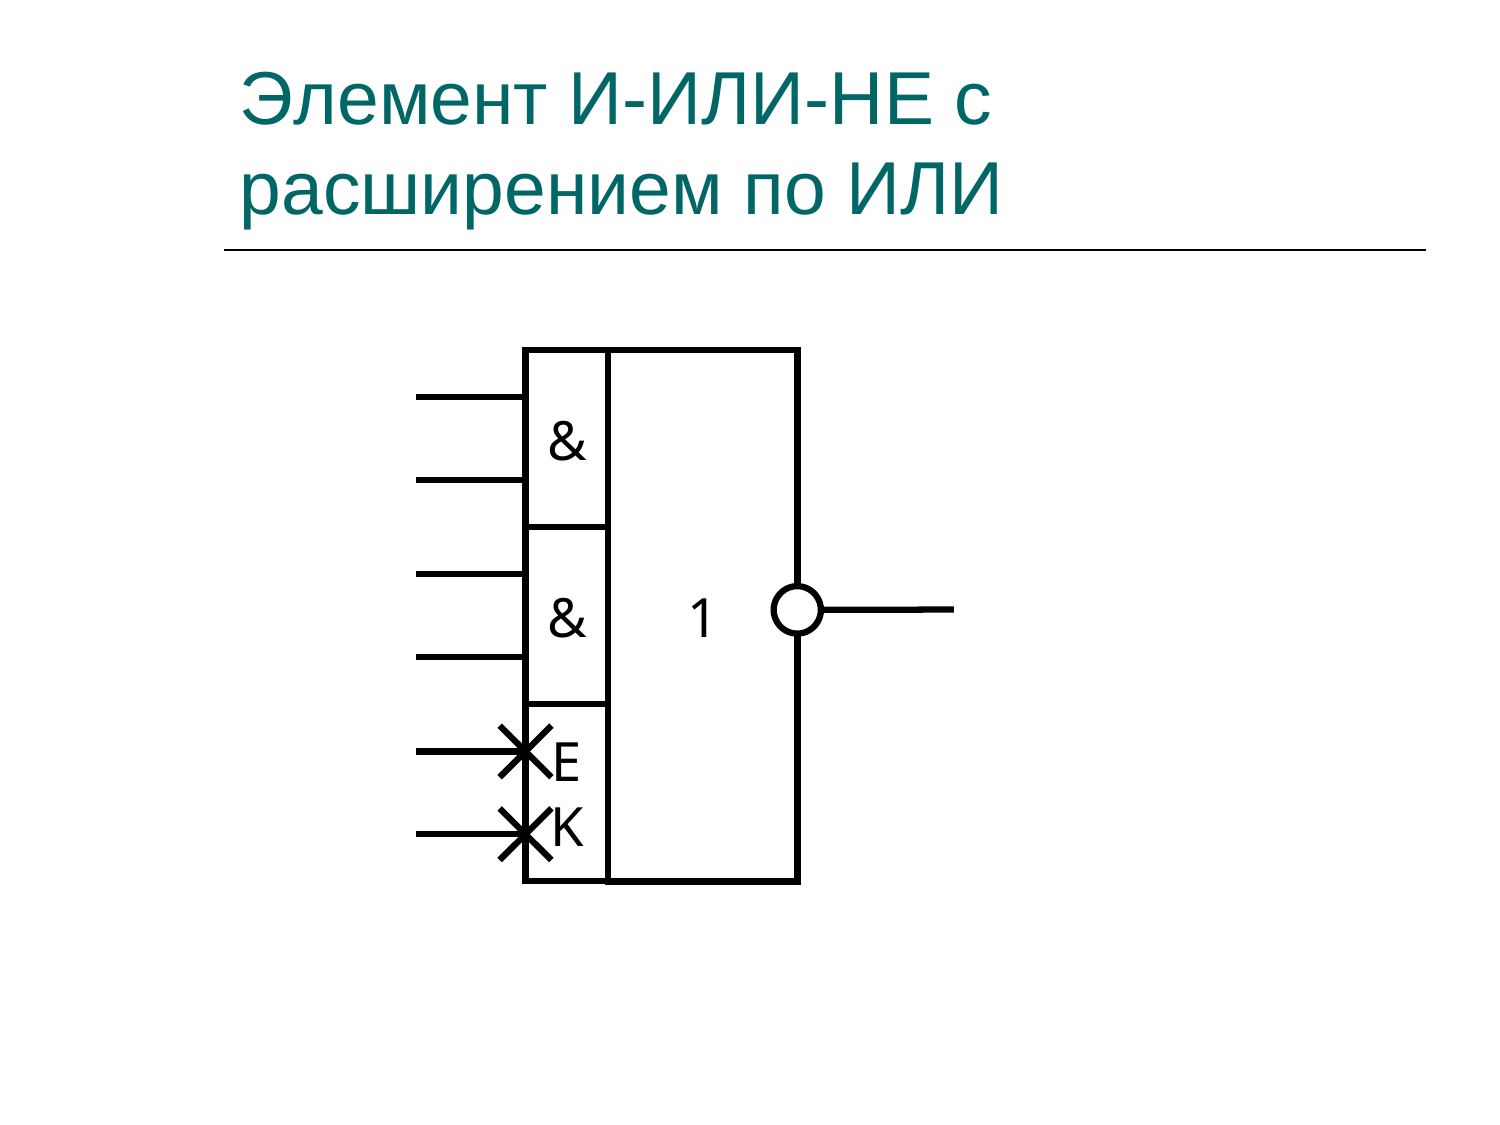

# Элемент И-ИЛИ-НЕ с расширением по ИЛИ
&
1
&
E
K